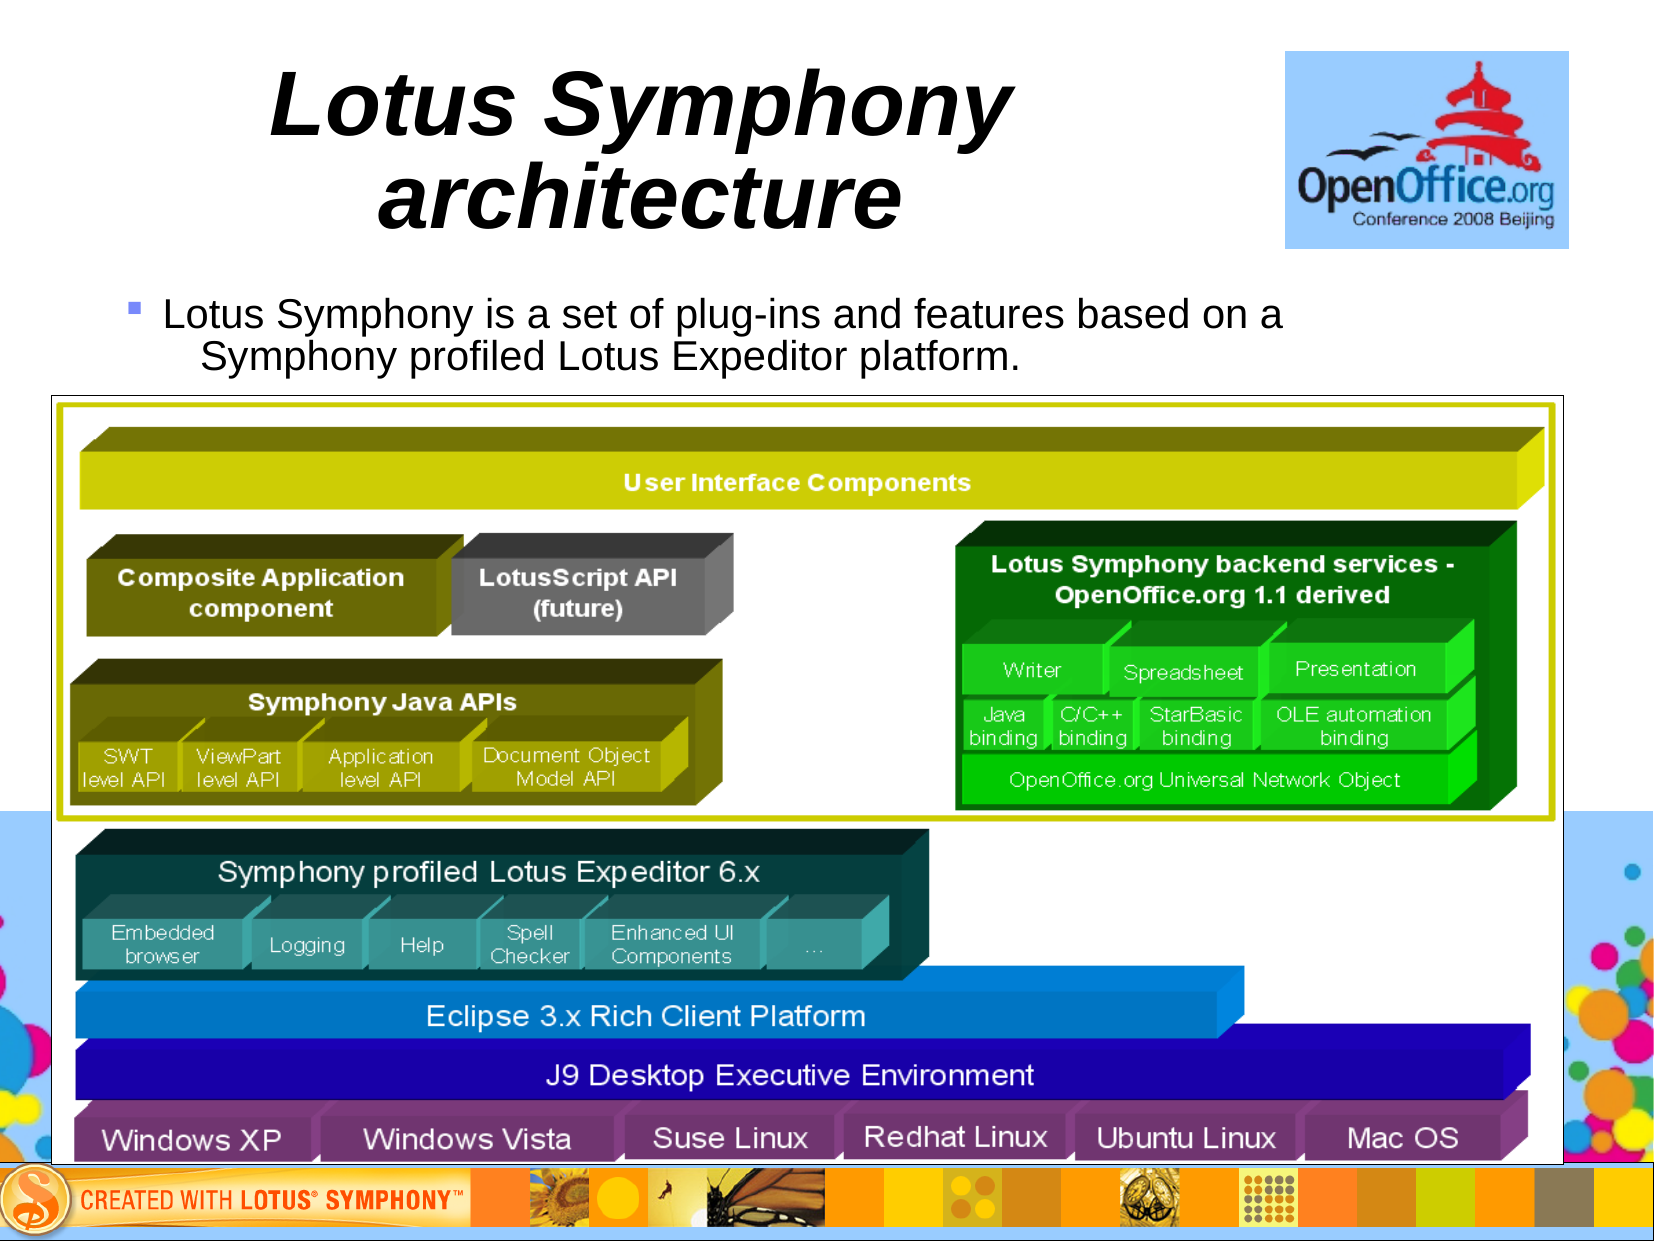

# Lotus Symphony architecture
Lotus Symphony is a set of plug-ins and features based on a Symphony profiled Lotus Expeditor platform.